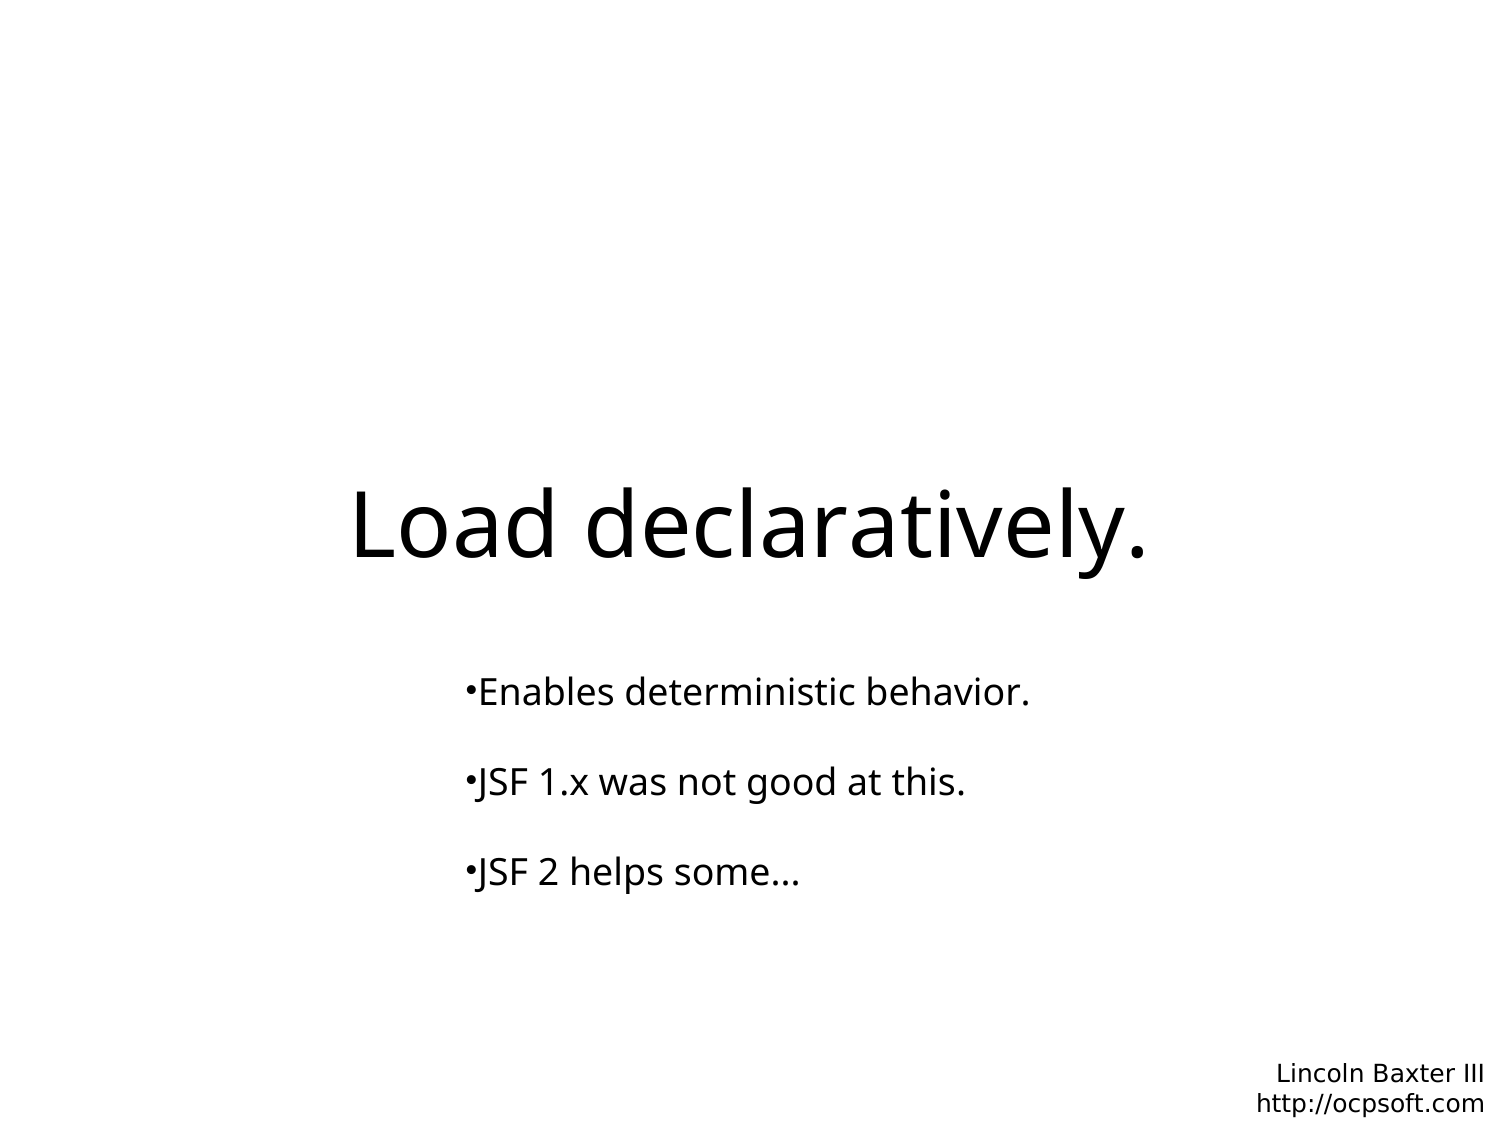

# Load declaratively.
Enables deterministic behavior.
JSF 1.x was not good at this.
JSF 2 helps some...